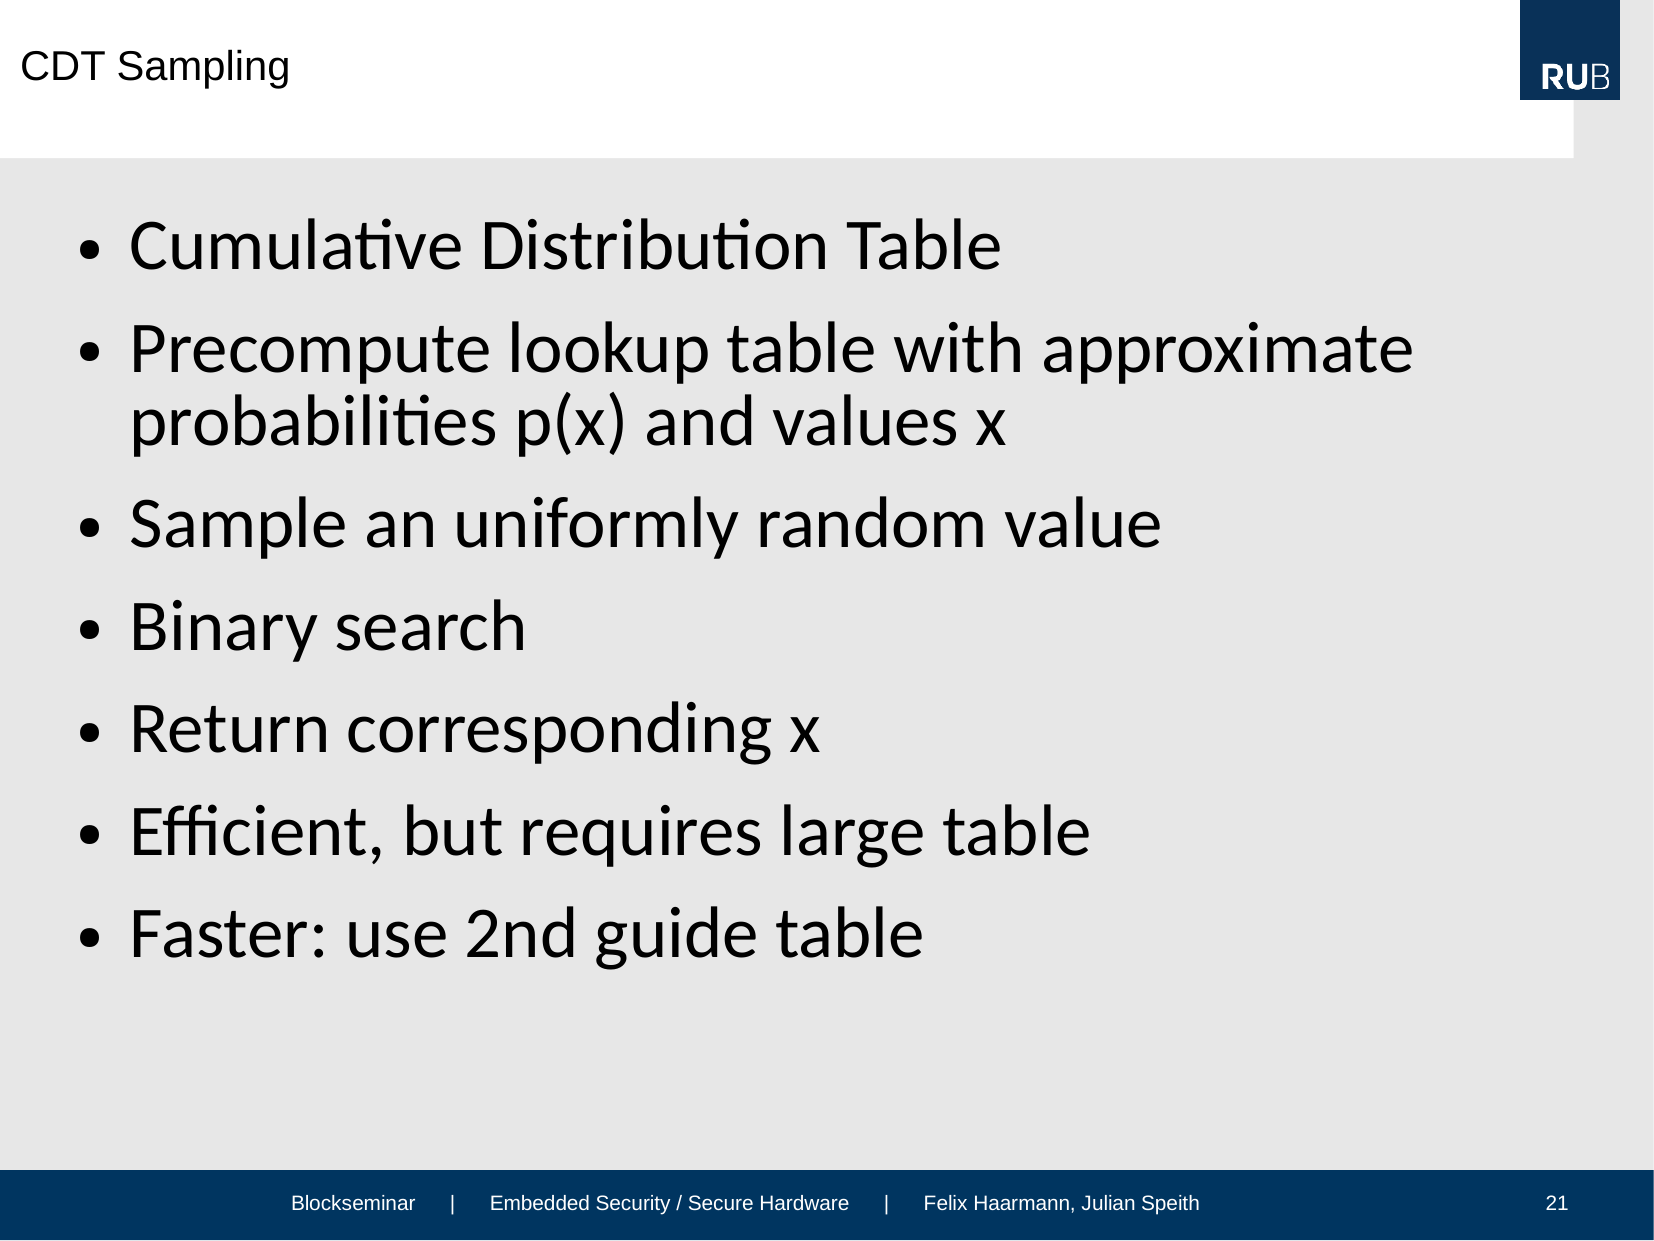

# CDT Sampling
Cumulative Distribution Table
Precompute lookup table with approximate probabilities p(x) and values x
Sample an uniformly random value
Binary search
Return corresponding x
Efficient, but requires large table
Faster: use 2nd guide table